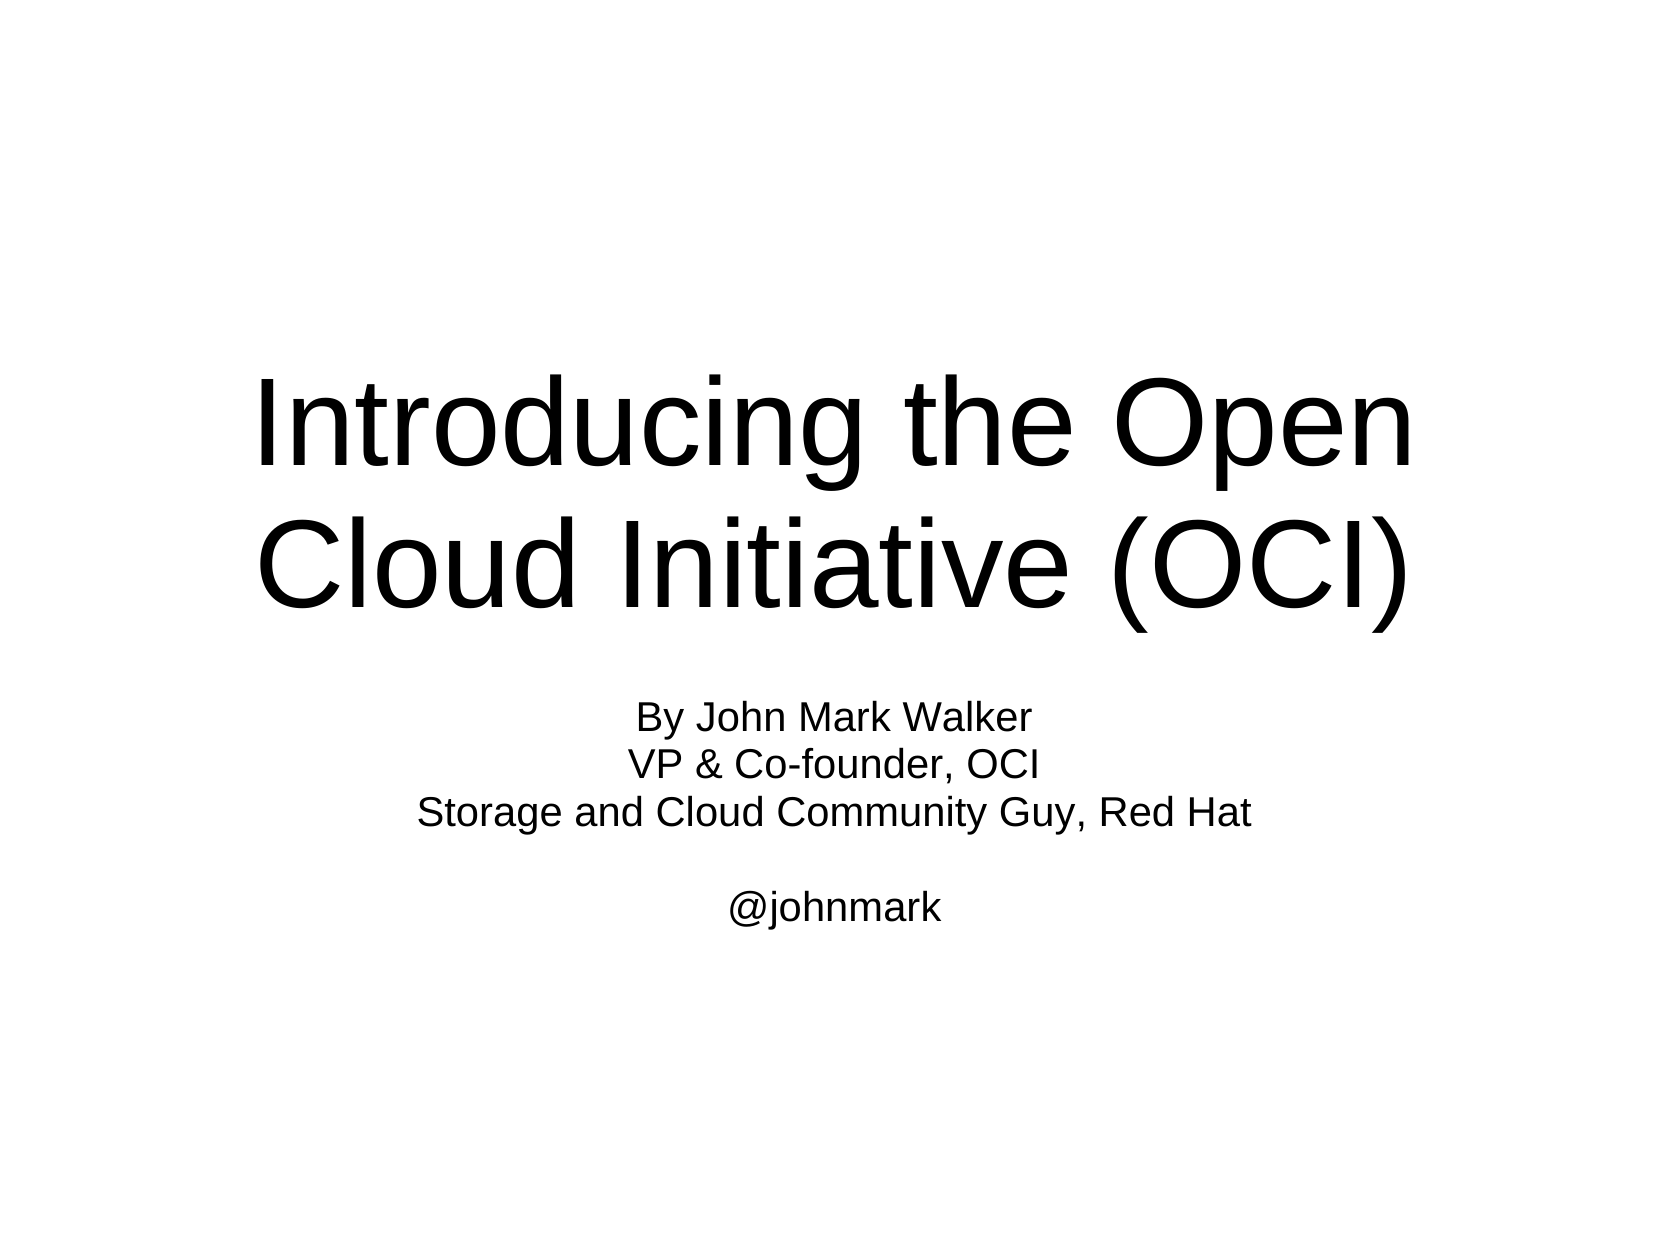

Introducing the Open Cloud Initiative (OCI)
By John Mark Walker
VP & Co-founder, OCI
Storage and Cloud Community Guy, Red Hat
@johnmark